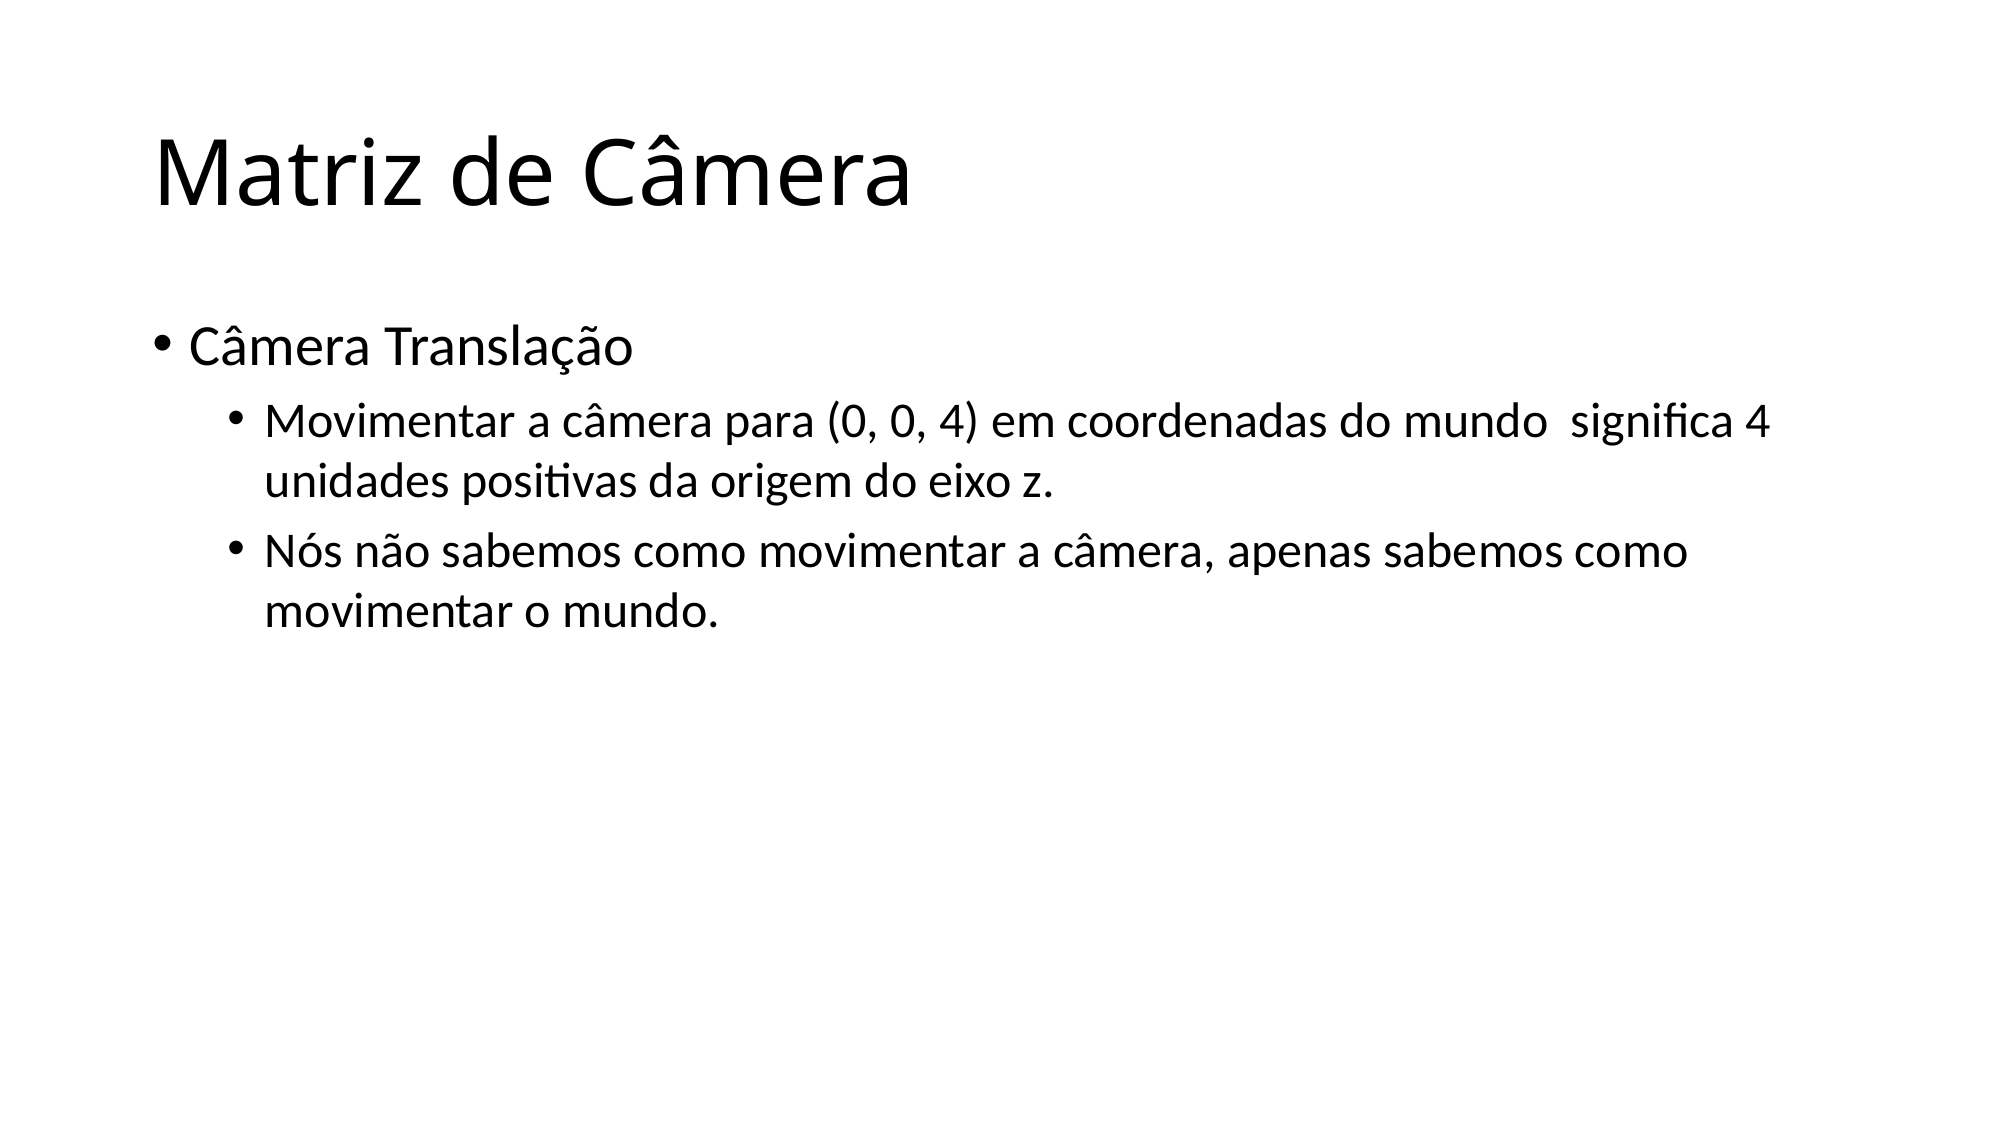

# Matriz de Câmera
Câmera Translação
Movimentar a câmera para (0, 0, 4) em coordenadas do mundo significa 4 unidades positivas da origem do eixo z.
Nós não sabemos como movimentar a câmera, apenas sabemos como movimentar o mundo.